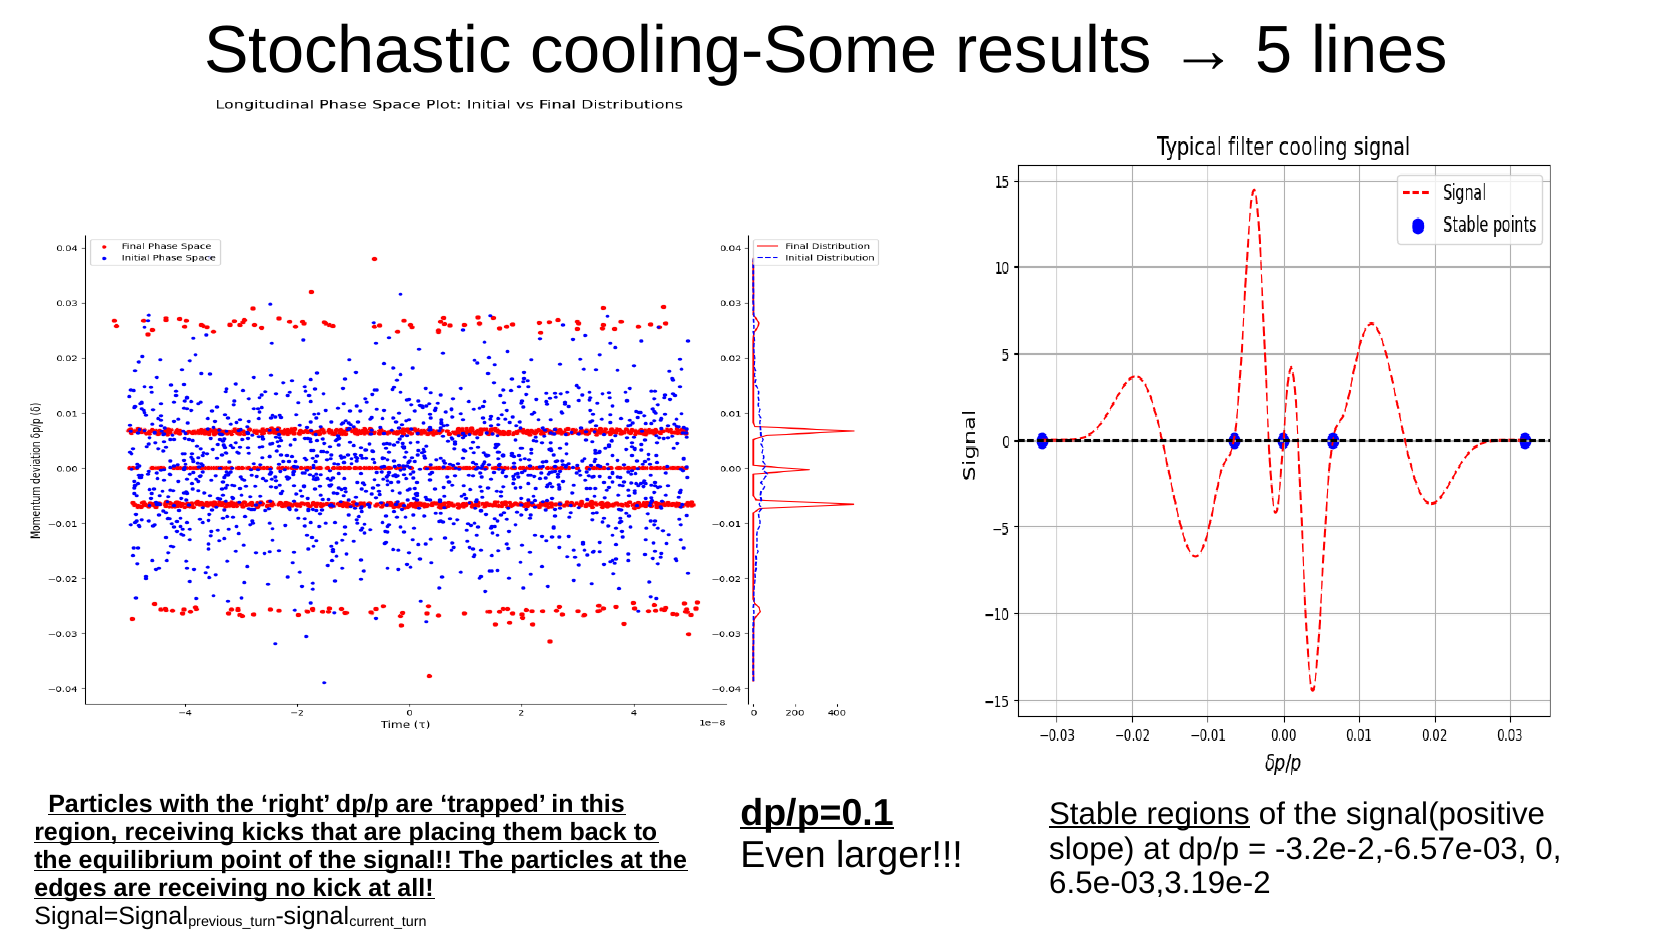

# Stochastic cooling-Some results → 5 lines
 Particles with the ‘right’ dp/p are ‘trapped’ in this region, receiving kicks that are placing them back to the equilibrium point of the signal!! The particles at the edges are receiving no kick at all!
Signal=Signalprevious_turn-signalcurrent_turn
dp/p=0.1
Even larger!!!
Stable regions of the signal(positive slope) at dp/p = -3.2e-2,-6.57e-03, 0, 6.5e-03,3.19e-2